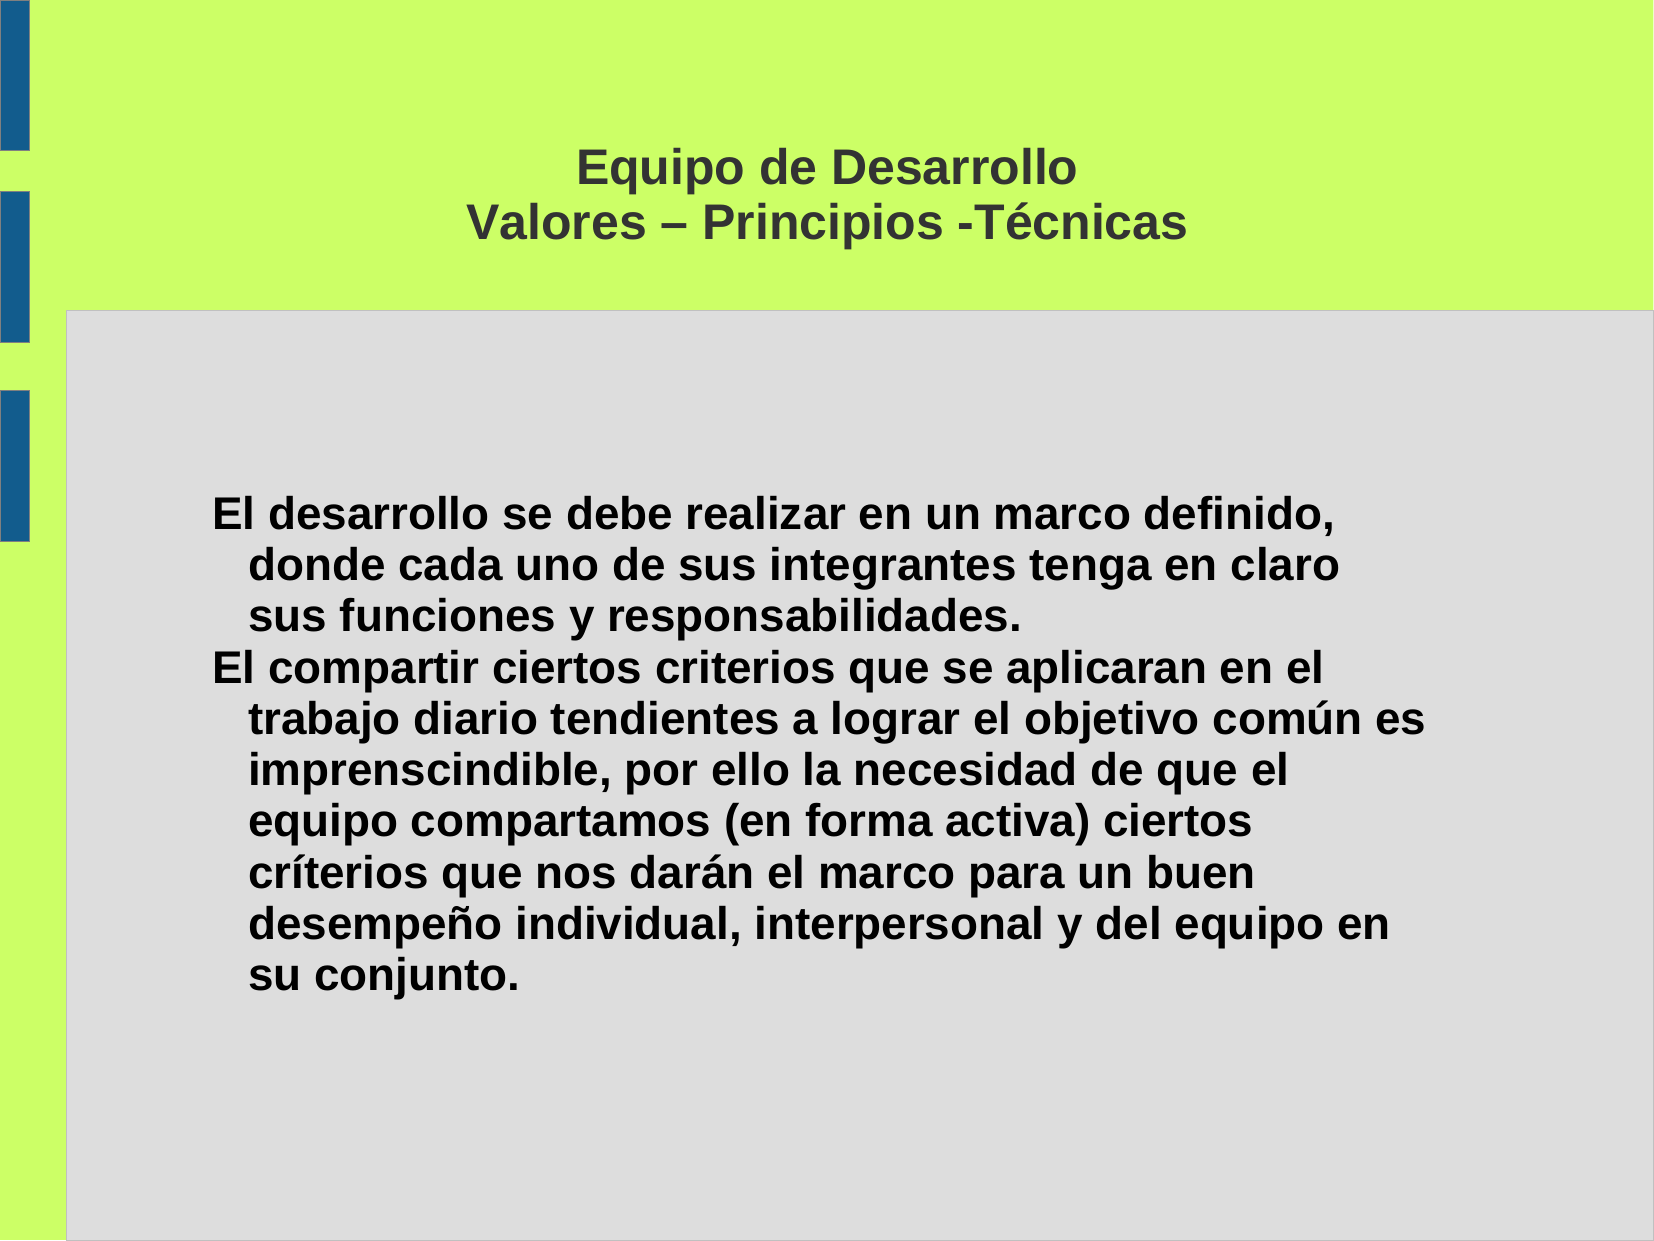

# Equipo de Desarrollo Valores – Principios -Técnicas
El desarrollo se debe realizar en un marco definido, donde cada uno de sus integrantes tenga en claro sus funciones y responsabilidades.
El compartir ciertos criterios que se aplicaran en el trabajo diario tendientes a lograr el objetivo común es imprenscindible, por ello la necesidad de que el equipo compartamos (en forma activa) ciertos críterios que nos darán el marco para un buen desempeño individual, interpersonal y del equipo en su conjunto.